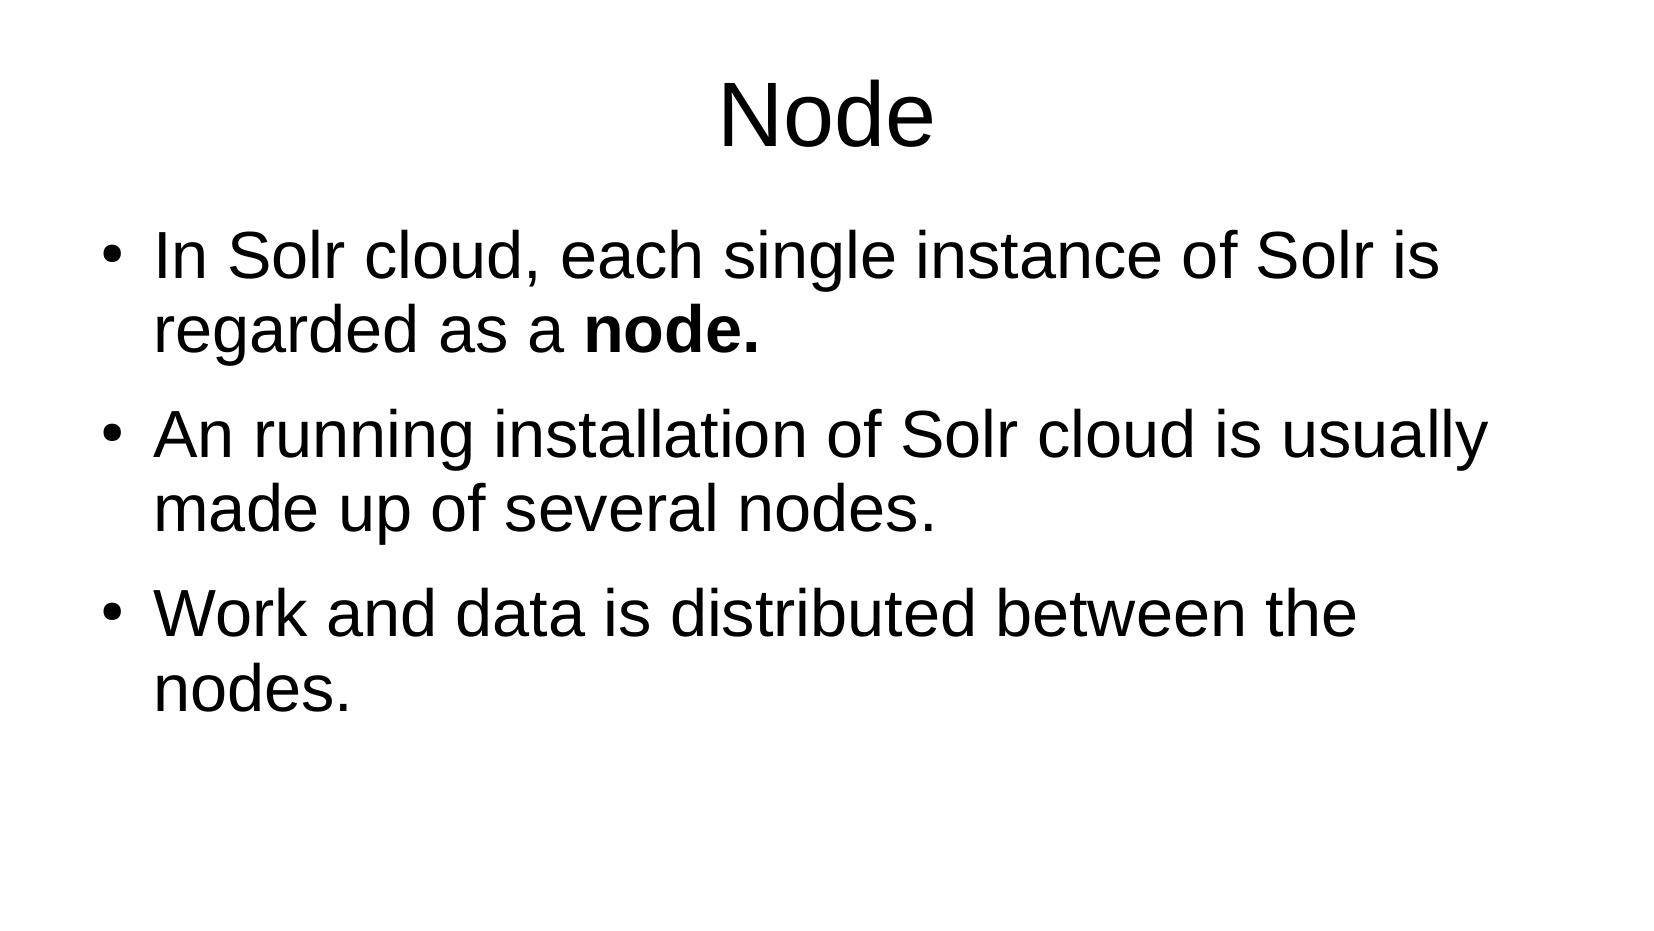

# Node
In Solr cloud, each single instance of Solr is regarded as a node.
An running installation of Solr cloud is usually made up of several nodes.
Work and data is distributed between the nodes.